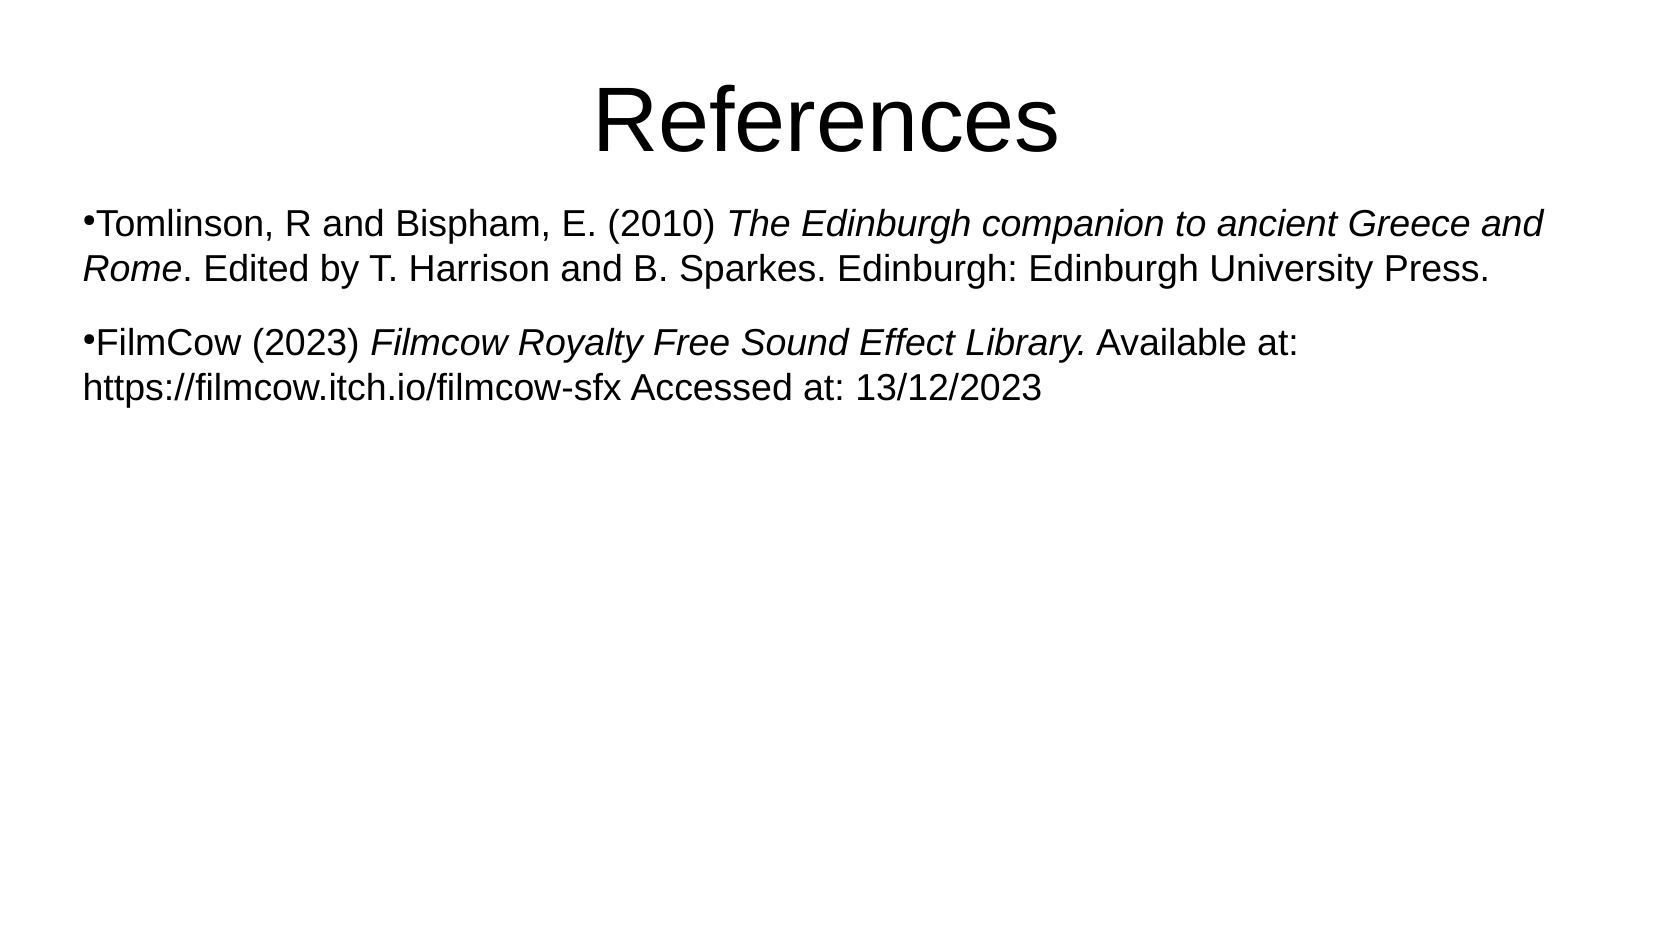

# References
Tomlinson, R and Bispham, E. (2010) The Edinburgh companion to ancient Greece and Rome. Edited by T. Harrison and B. Sparkes. Edinburgh: Edinburgh University Press.
FilmCow (2023) Filmcow Royalty Free Sound Effect Library. Available at: https://filmcow.itch.io/filmcow-sfx Accessed at: 13/12/2023